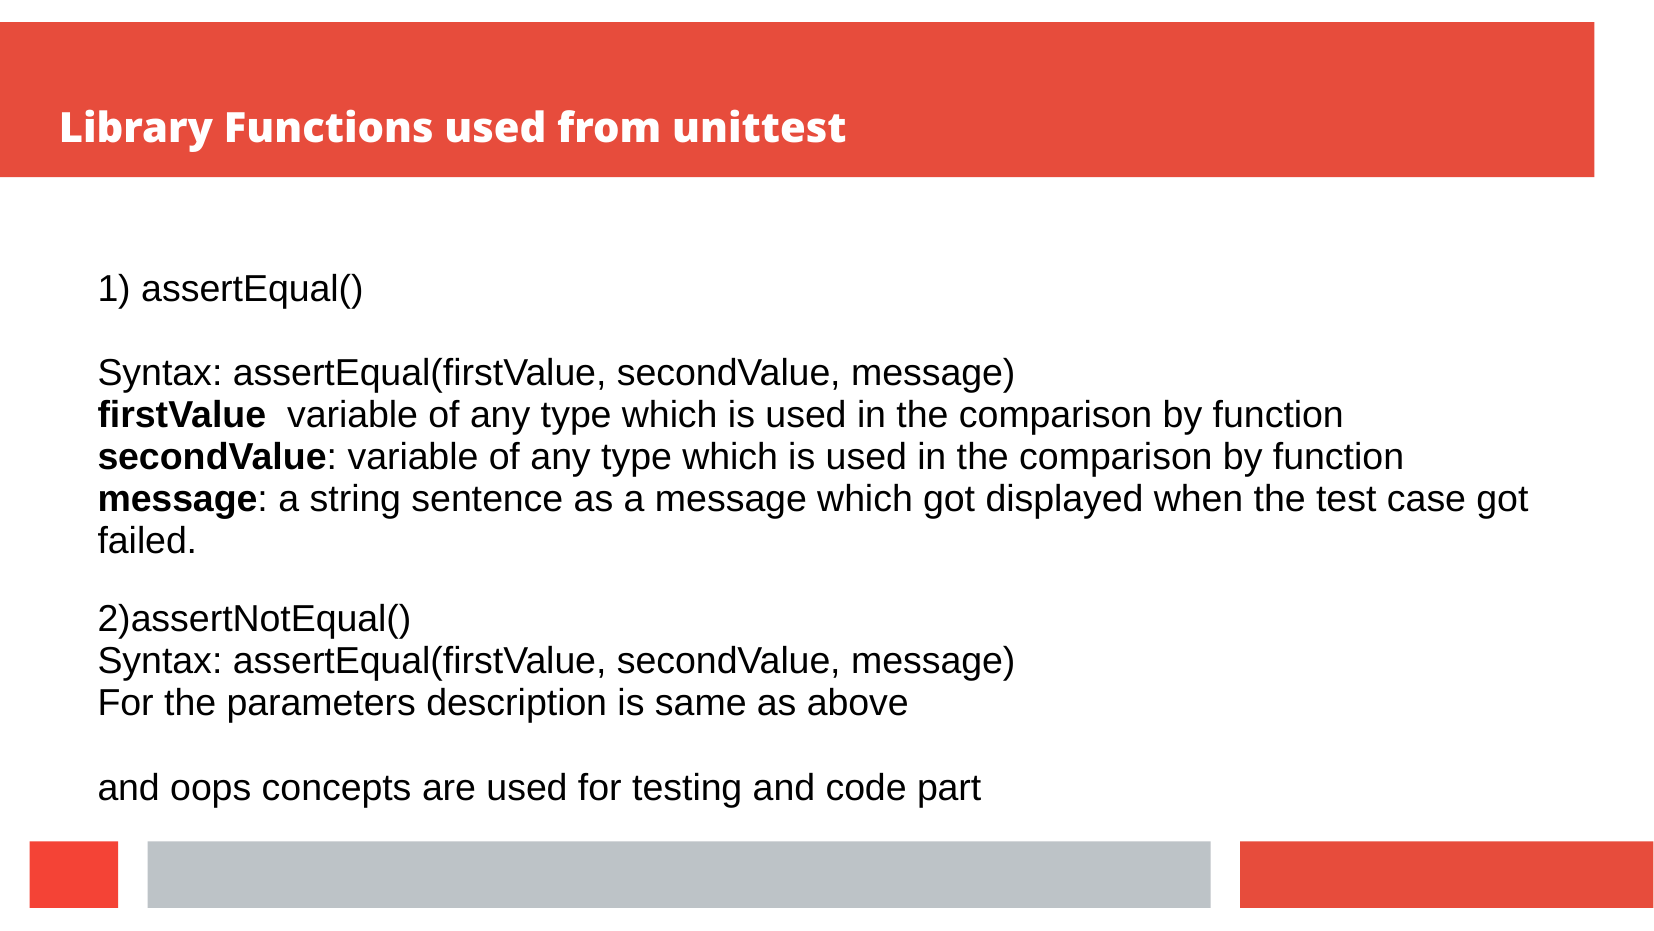

# Library Functions used from unittest
1) assertEqual()
Syntax: assertEqual(firstValue, secondValue, message)
firstValue variable of any type which is used in the comparison by function
secondValue: variable of any type which is used in the comparison by function
message: a string sentence as a message which got displayed when the test case got failed.
2)assertNotEqual()
Syntax: assertEqual(firstValue, secondValue, message)
For the parameters description is same as above
and oops concepts are used for testing and code part